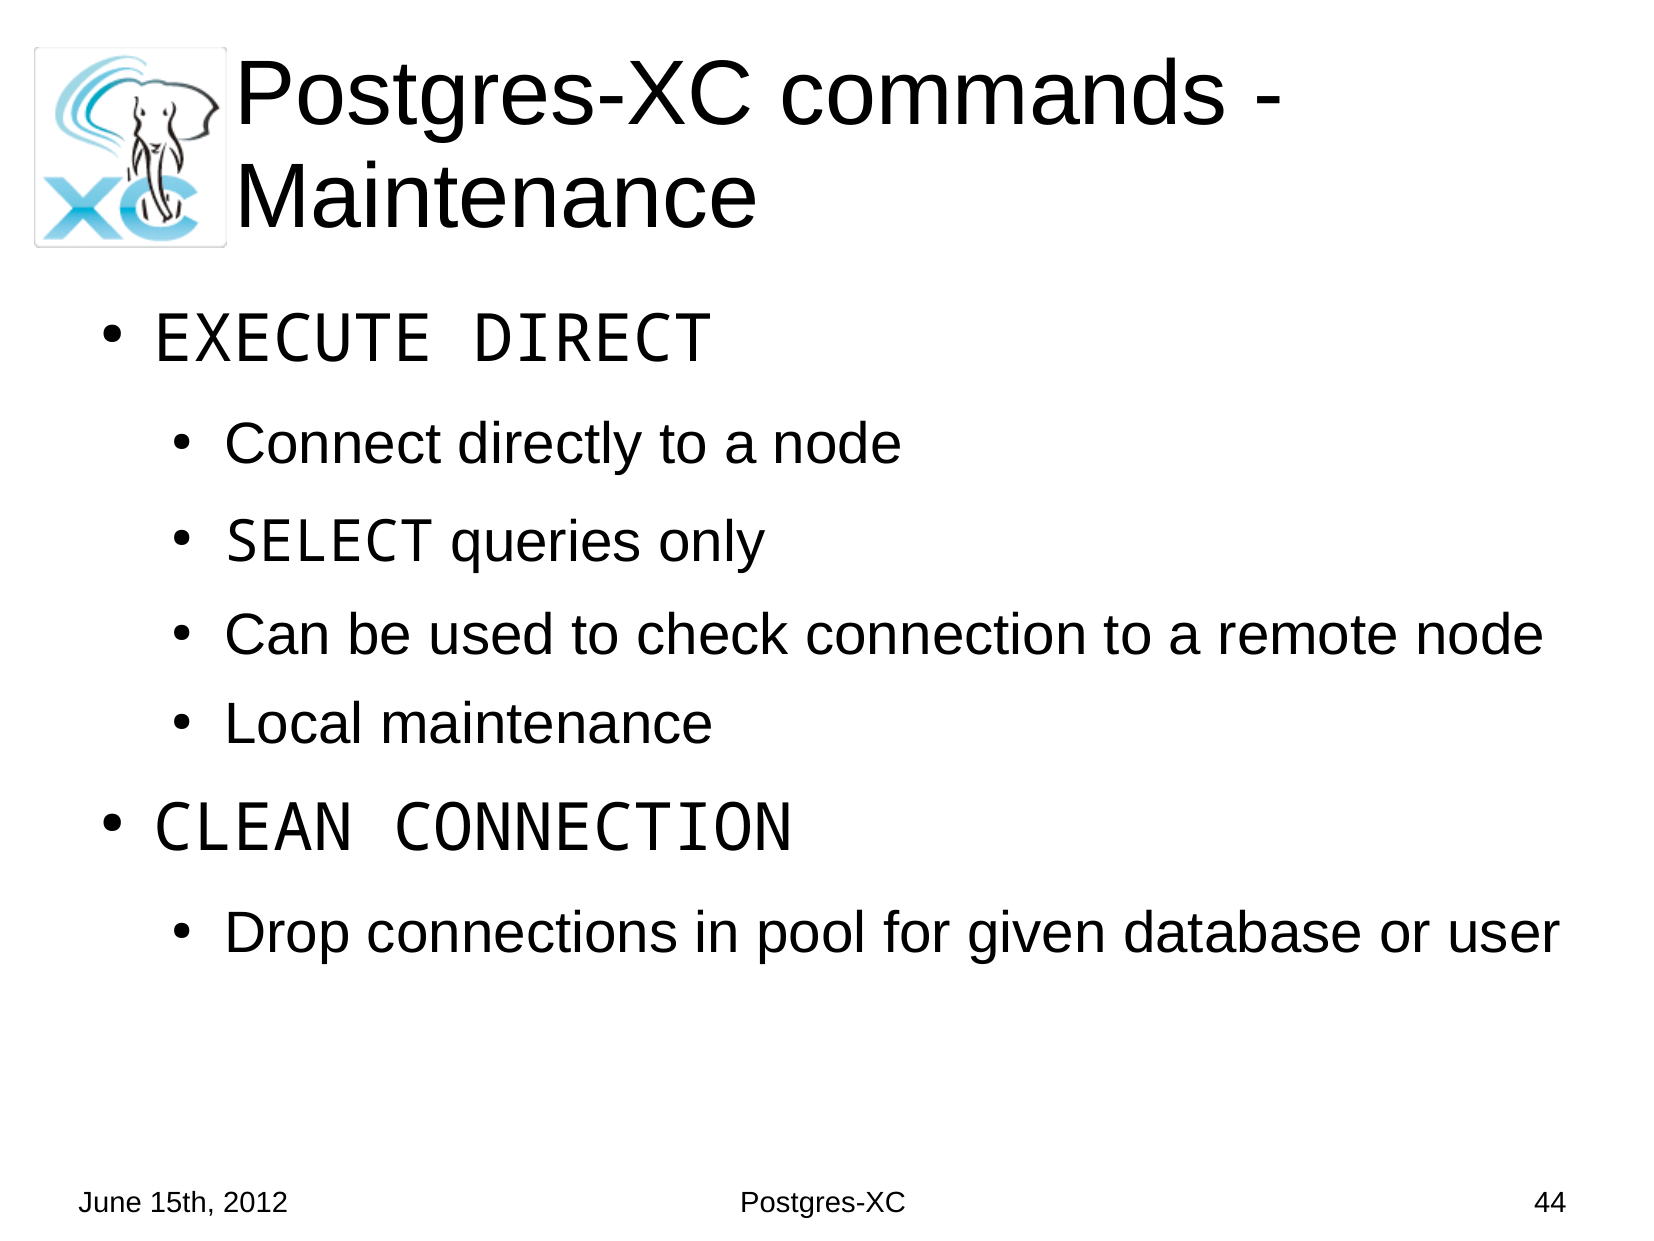

# Postgres-XC commands - Maintenance
EXECUTE DIRECT
Connect directly to a node
SELECT queries only
Can be used to check connection to a remote node
Local maintenance
CLEAN CONNECTION
Drop connections in pool for given database or user
44